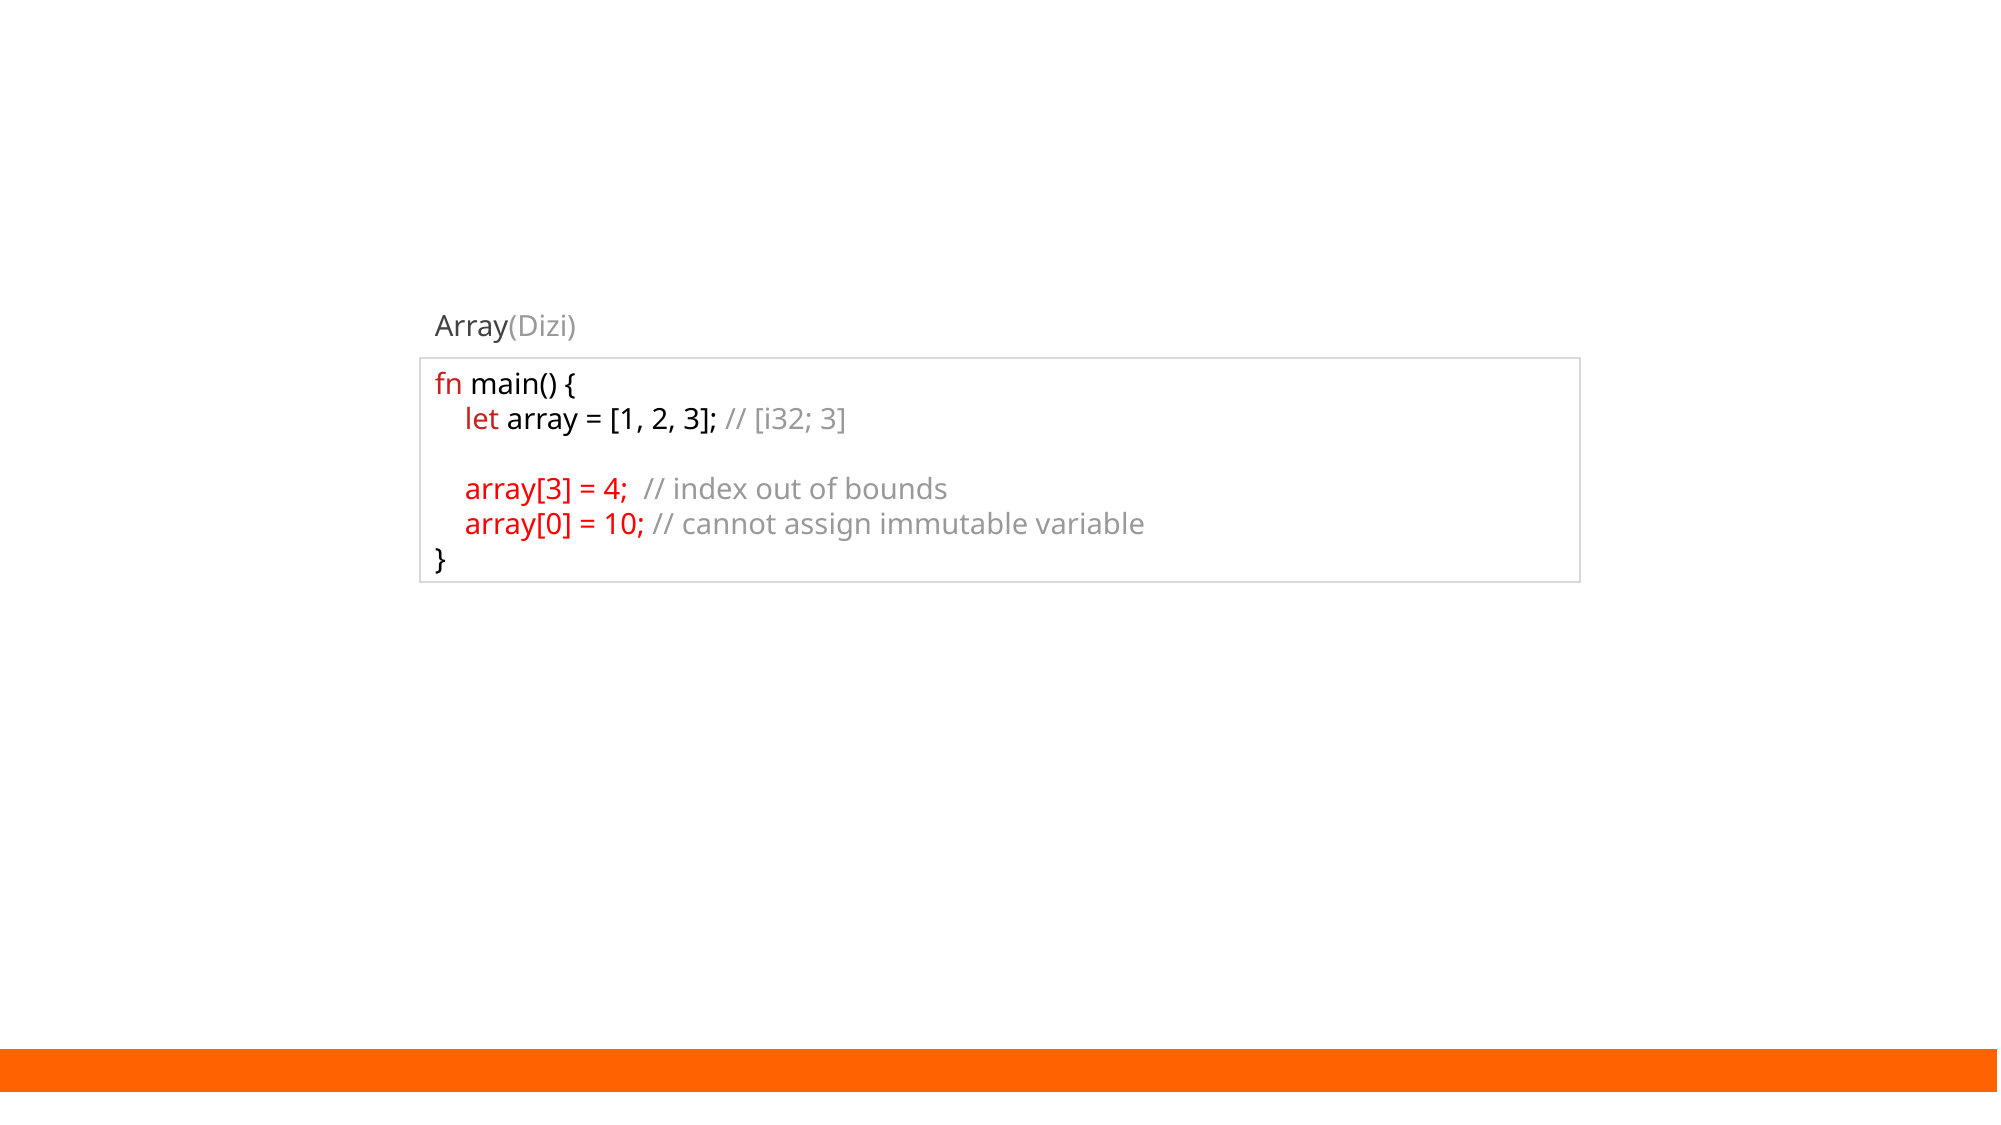

Array(Dizi)
fn main() {
 let array = [1, 2, 3]; // [i32; 3]
 array[3] = 4; // index out of bounds
 array[0] = 10; // cannot assign immutable variable
}